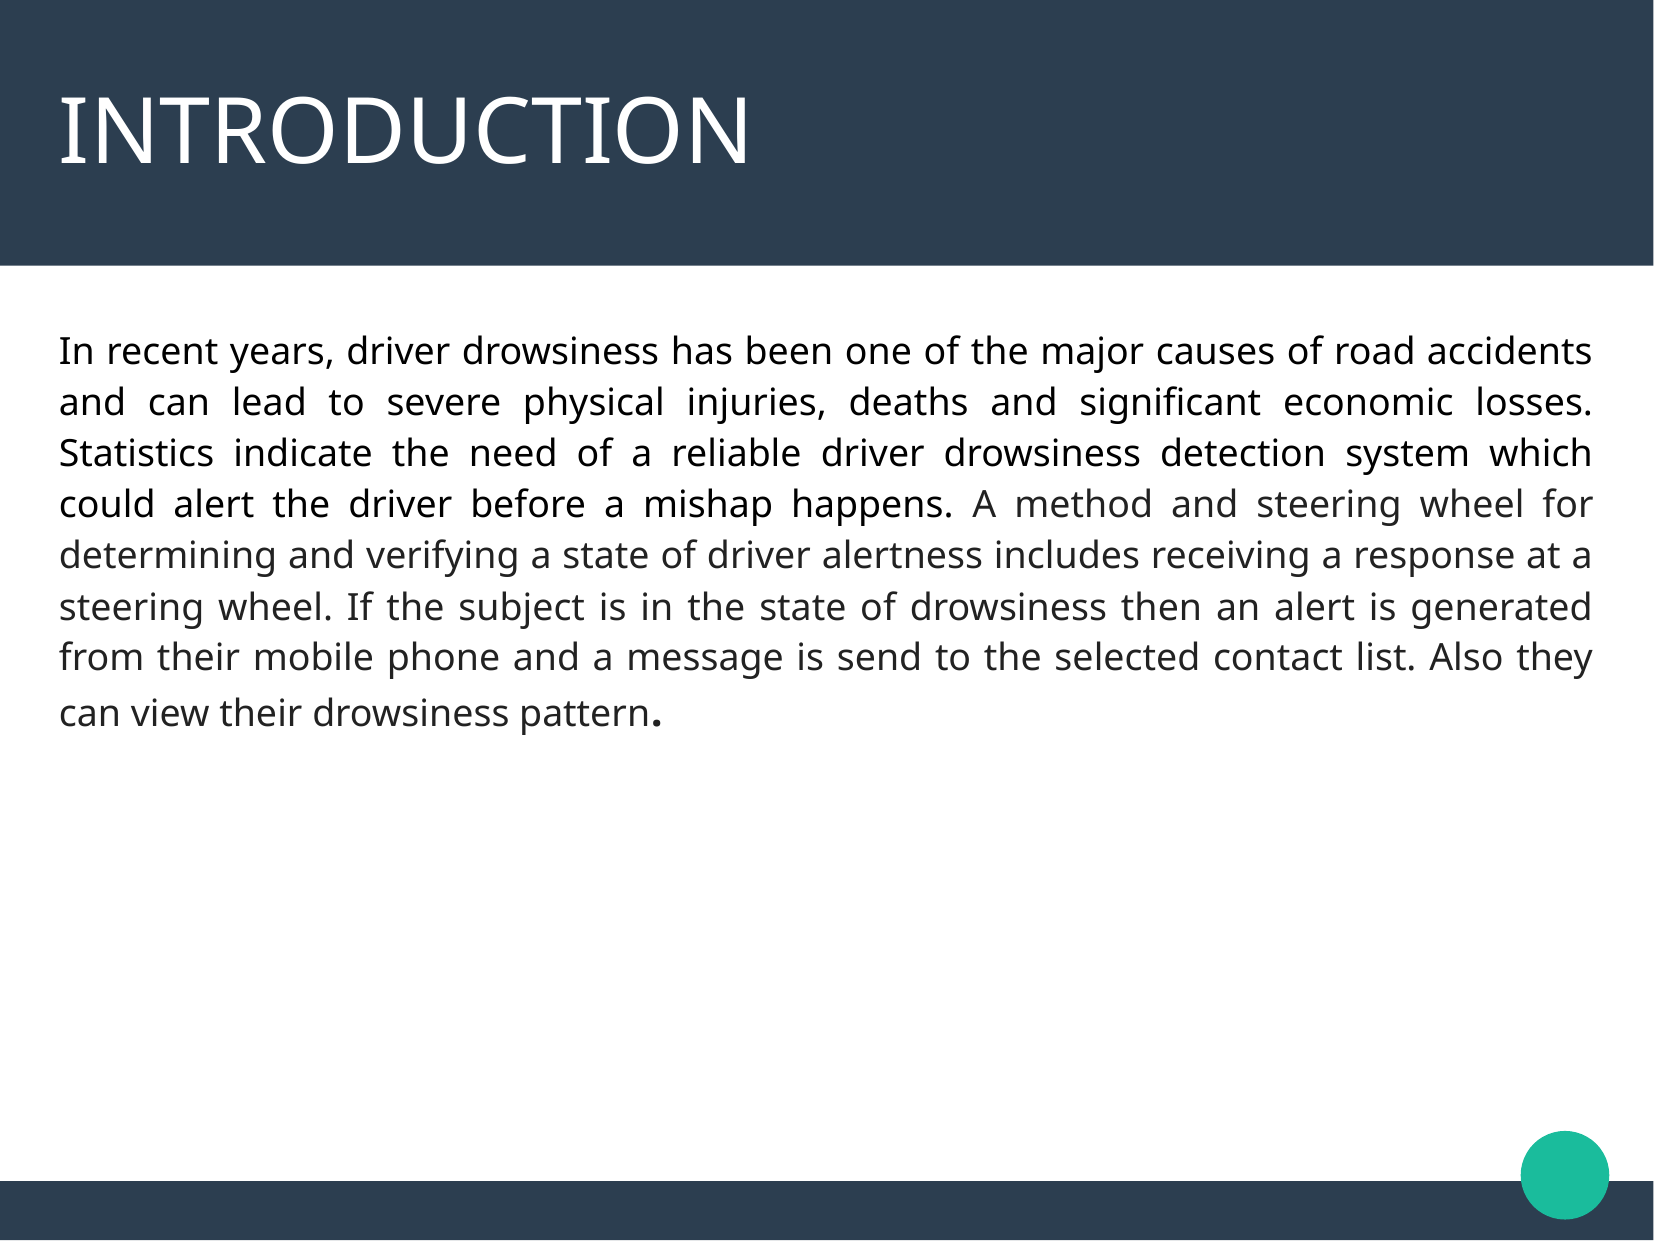

# INTRODUCTION
In recent years, driver drowsiness has been one of the major causes of road accidents and can lead to severe physical injuries, deaths and significant economic losses. Statistics indicate the need of a reliable driver drowsiness detection system which could alert the driver before a mishap happens. A method and steering wheel for determining and verifying a state of driver alertness includes receiving a response at a steering wheel. If the subject is in the state of drowsiness then an alert is generated from their mobile phone and a message is send to the selected contact list. Also they can view their drowsiness pattern.